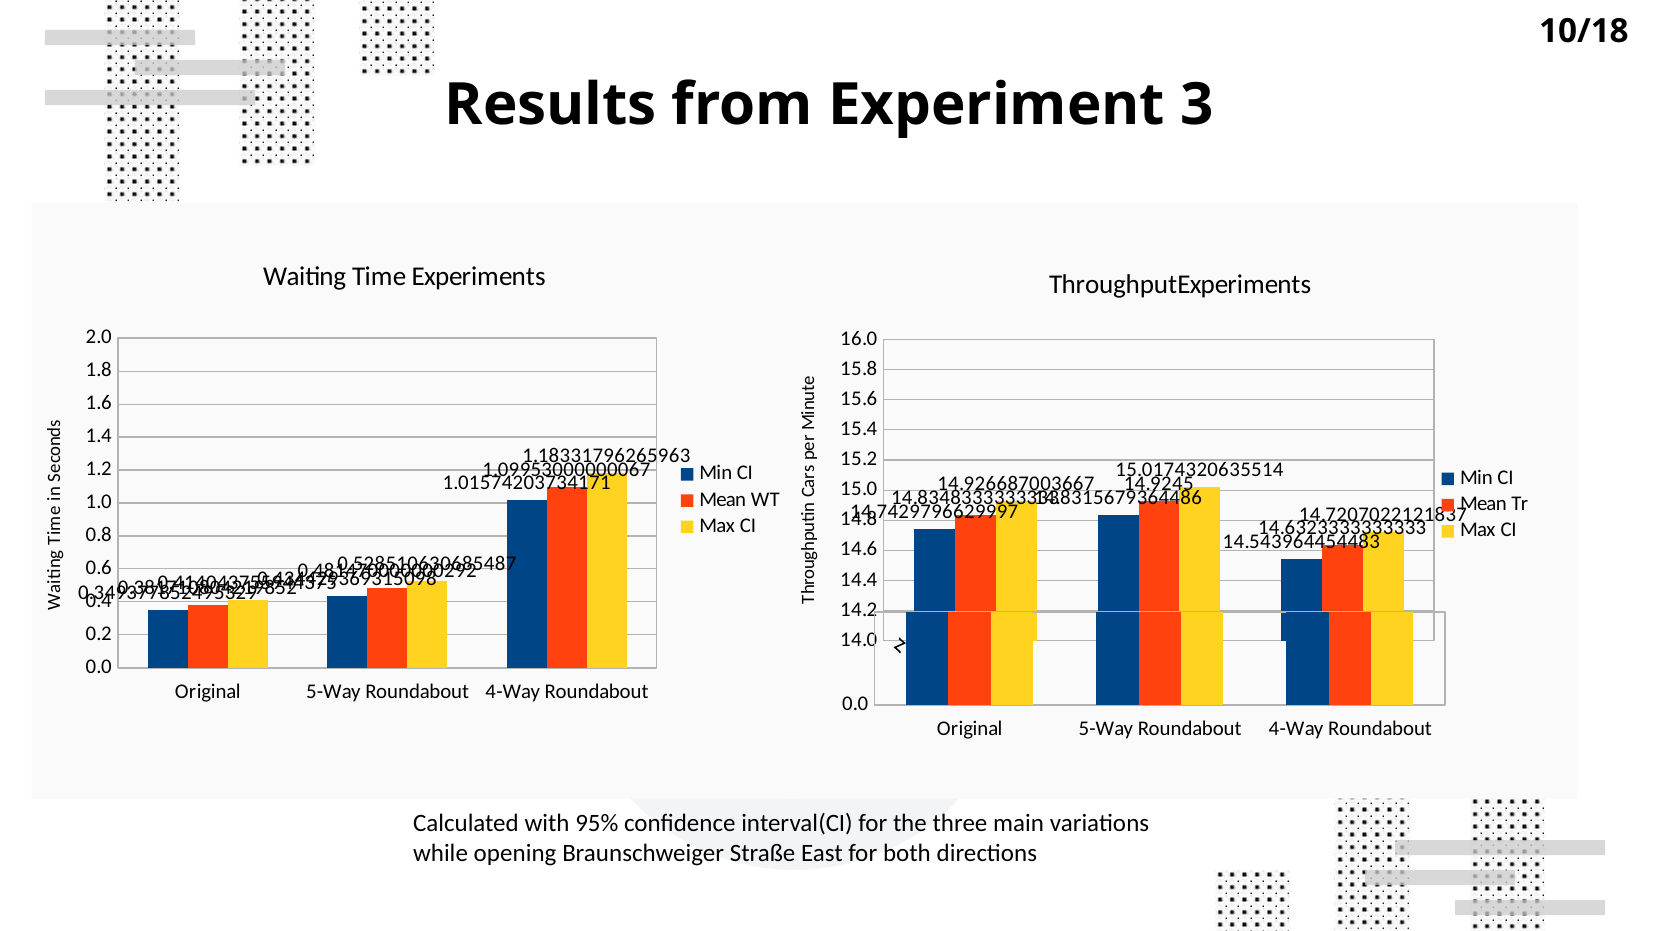

10/18
Results from Experiment 3
### Chart: Waiting Time Experiments
| Category | Min CI | Mean WT | Max CI |
|---|---|---|---|
| Original | 0.349377852495329 | 0.381710804219852 | 0.414043755944375 |
| 5-Way Roundabout | 0.434429369315098 | 0.481470000000292 | 0.528510630685487 |
| 4-Way Roundabout | 1.01574203734171 | 1.09953000000067 | 1.18331796265963 |
### Chart: ThroughputExperiments
| Category | Min CI | Mean Tr | Max CI |
|---|---|---|---|
| Original | 14.7429796629997 | 14.8348333333333 | 14.926687003667 |
| 5-Way Roundabout | 14.8315679364486 | 14.9245 | 15.0174320635514 |
| 4-Way Roundabout | 14.543964454483 | 14.6323333333333 | 14.7207022121837 |
### Chart
| Category | Min CI | Mean WT | Max CI |
|---|---|---|---|
| Original | 5.01472149099843 | 5.0755 | 5.13627850900157 |
| 5-Way Roundabout | 5.03272929390166 | 5.09283333333333 | 5.15293737276501 |
| 4-Way Roundabout | 5.02642778493699 | 5.0885 | 5.15057221506301 |
Calculated with 95% confidence interval(CI) for the three main variations while opening Braunschweiger Straße East for both directions